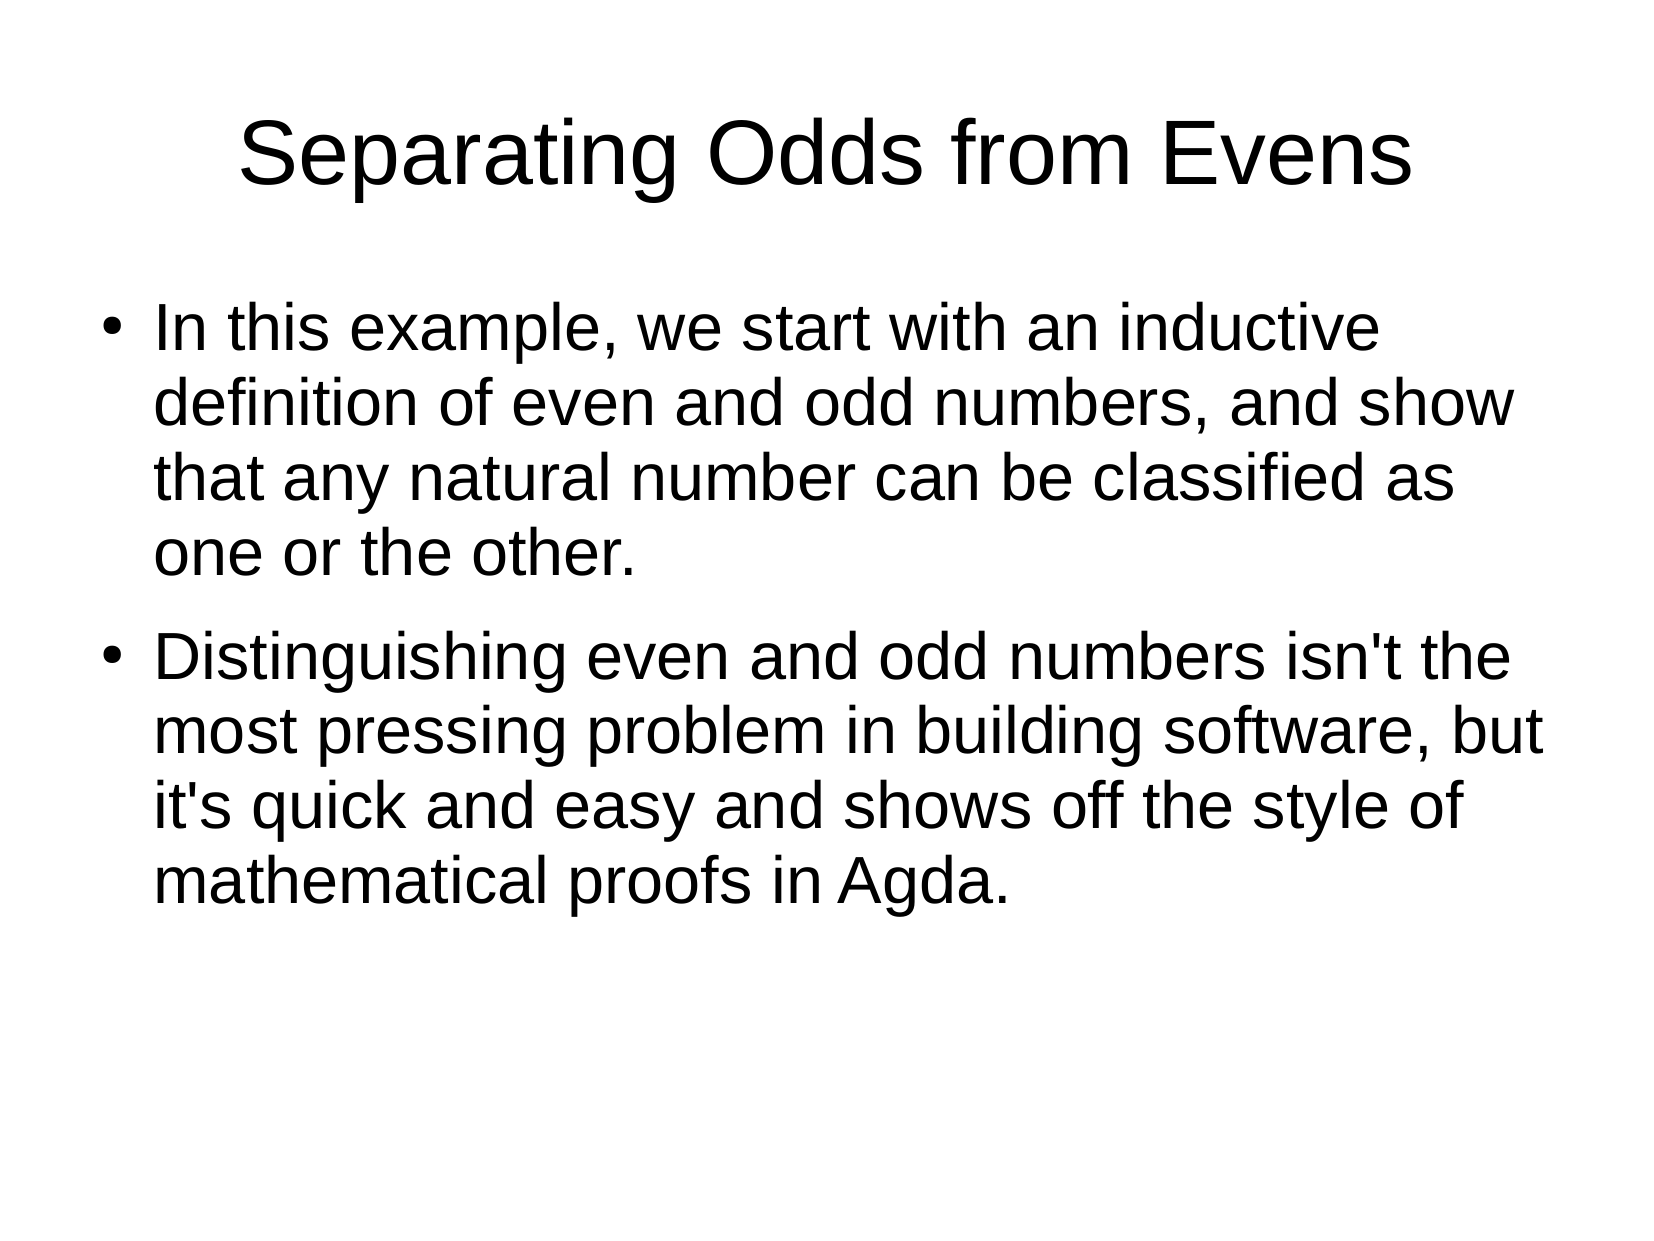

# Separating Odds from Evens
In this example, we start with an inductive definition of even and odd numbers, and show that any natural number can be classified as one or the other.
Distinguishing even and odd numbers isn't the most pressing problem in building software, but it's quick and easy and shows off the style of mathematical proofs in Agda.